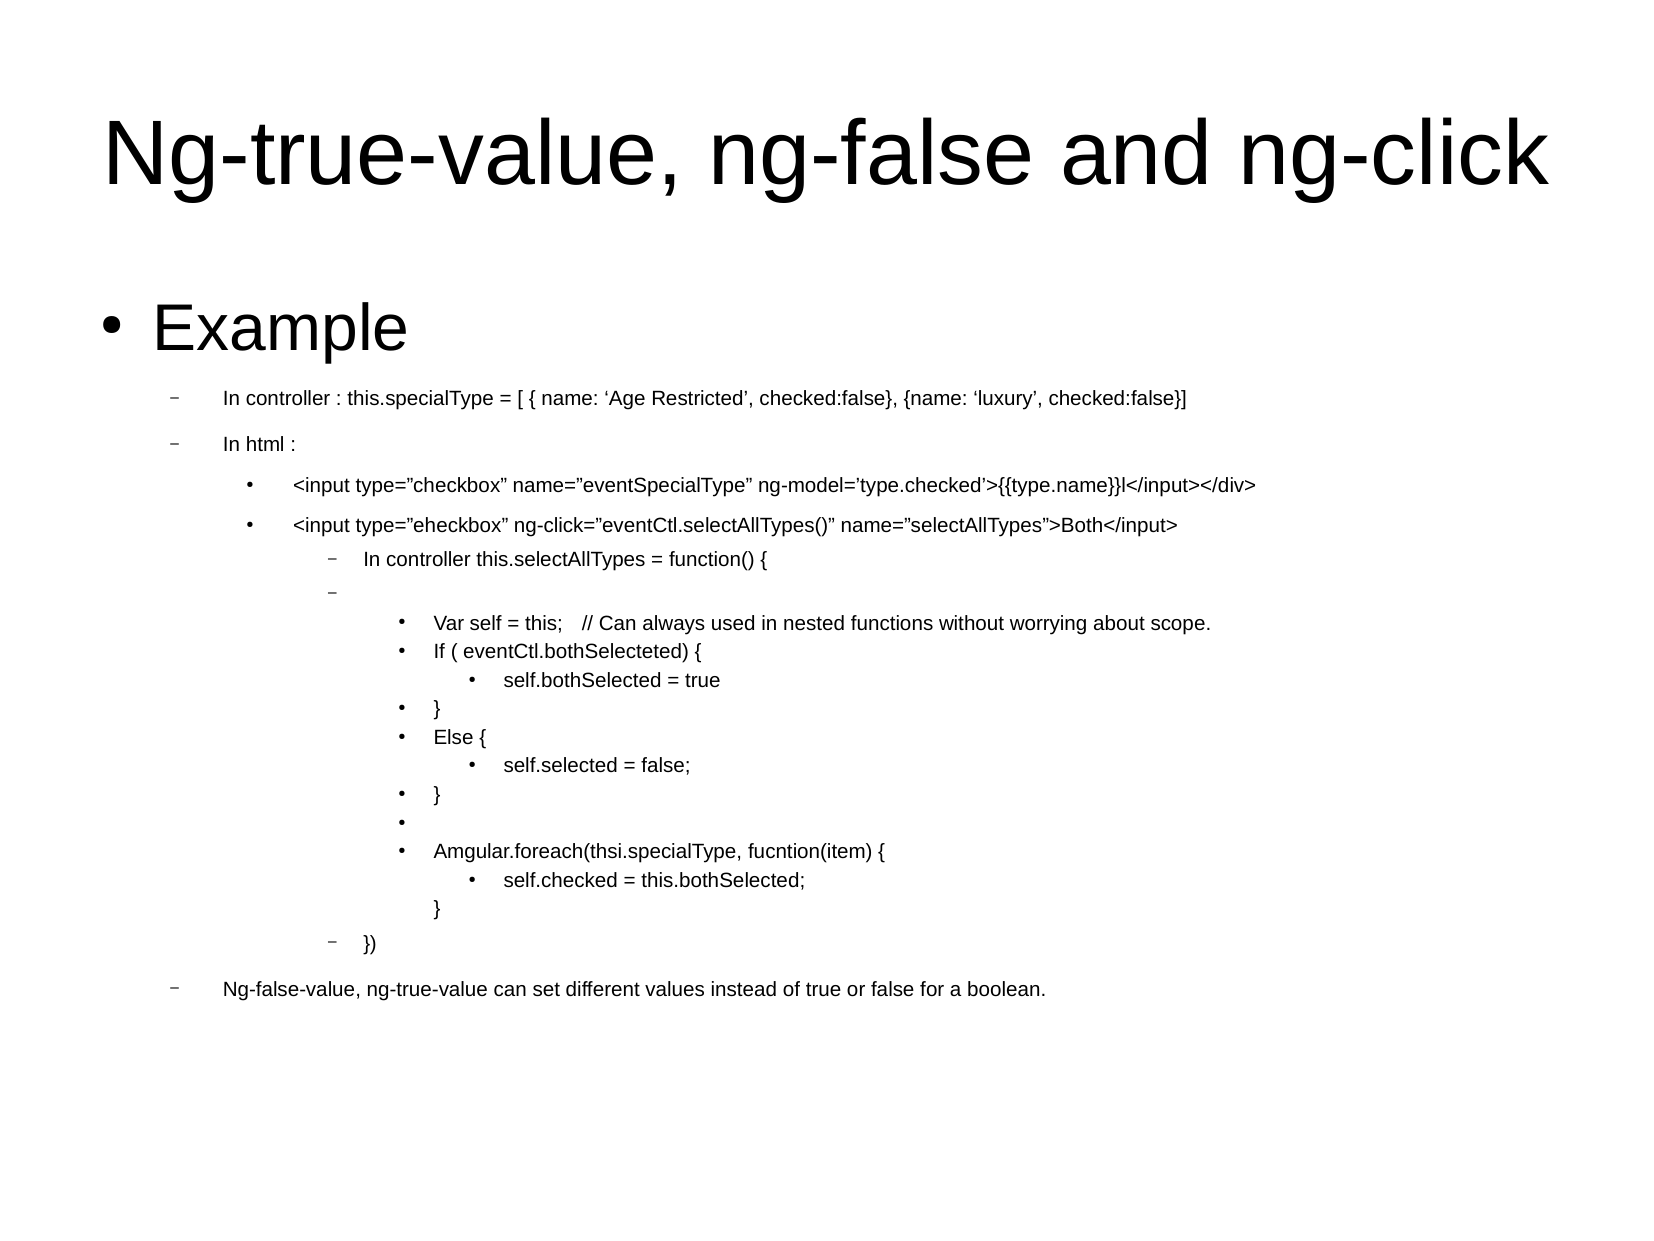

# Ng-true-value, ng-false and ng-click
Example
In controller : this.specialType = [ { name: ‘Age Restricted’, checked:false}, {name: ‘luxury’, checked:false}]
In html :
<input type=”checkbox” name=”eventSpecialType” ng-model=’type.checked’>{{type.name}}l</input></div>
<input type=”eheckbox” ng-click=”eventCtl.selectAllTypes()” name=”selectAllTypes”>Both</input>
In controller this.selectAllTypes = function() {
Var self = this;					// Can always used in nested functions without worrying about scope.
If ( eventCtl.bothSelecteted) {
self.bothSelected = true
}
Else {
self.selected = false;
}
Amgular.foreach(thsi.specialType, fucntion(item) {
self.checked = this.bothSelected;
}
})
Ng-false-value, ng-true-value can set different values instead of true or false for a boolean.